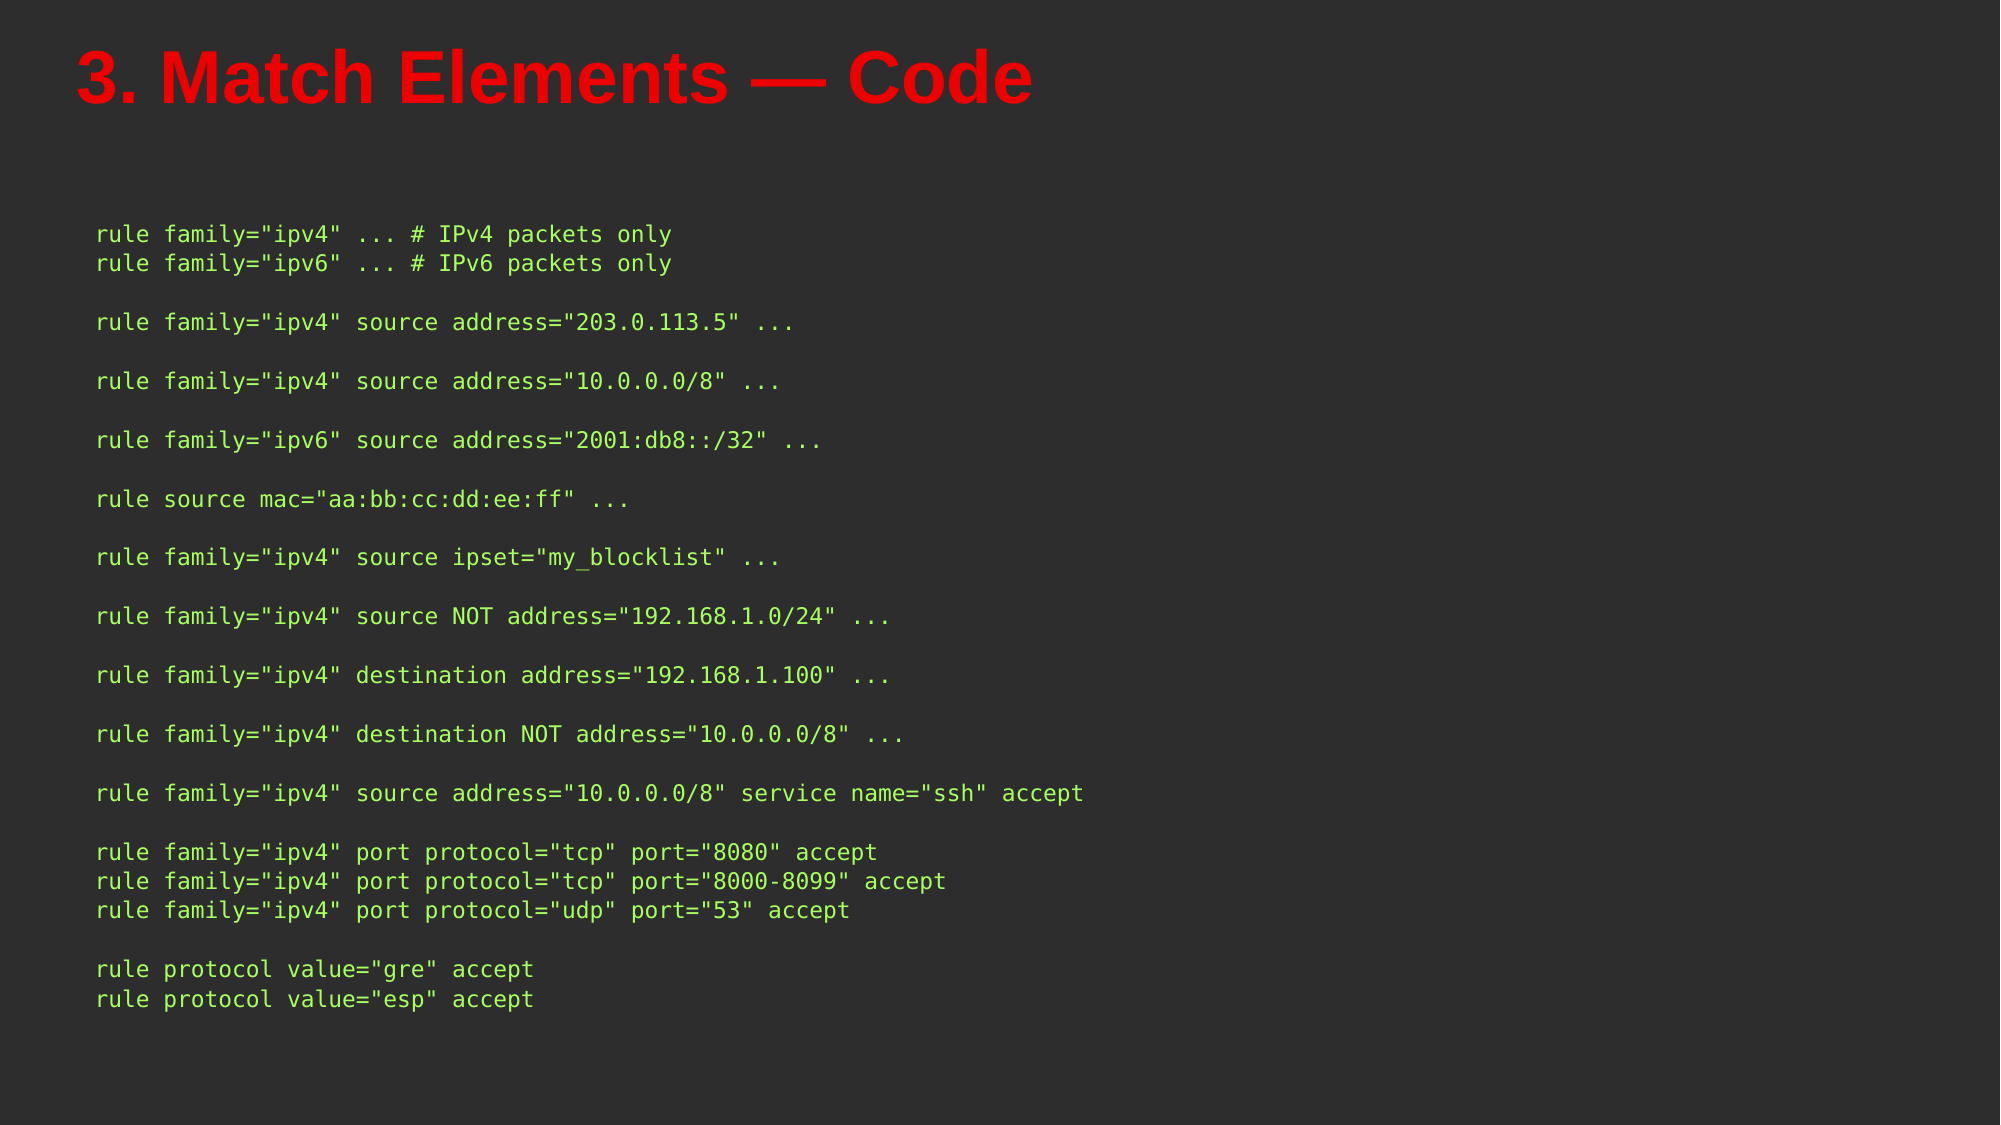

3. Match Elements — Code
rule family="ipv4" ... # IPv4 packets only
rule family="ipv6" ... # IPv6 packets only
rule family="ipv4" source address="203.0.113.5" ...
rule family="ipv4" source address="10.0.0.0/8" ...
rule family="ipv6" source address="2001:db8::/32" ...
rule source mac="aa:bb:cc:dd:ee:ff" ...
rule family="ipv4" source ipset="my_blocklist" ...
rule family="ipv4" source NOT address="192.168.1.0/24" ...
rule family="ipv4" destination address="192.168.1.100" ...
rule family="ipv4" destination NOT address="10.0.0.0/8" ...
rule family="ipv4" source address="10.0.0.0/8" service name="ssh" accept
rule family="ipv4" port protocol="tcp" port="8080" accept
rule family="ipv4" port protocol="tcp" port="8000-8099" accept
rule family="ipv4" port protocol="udp" port="53" accept
rule protocol value="gre" accept
rule protocol value="esp" accept